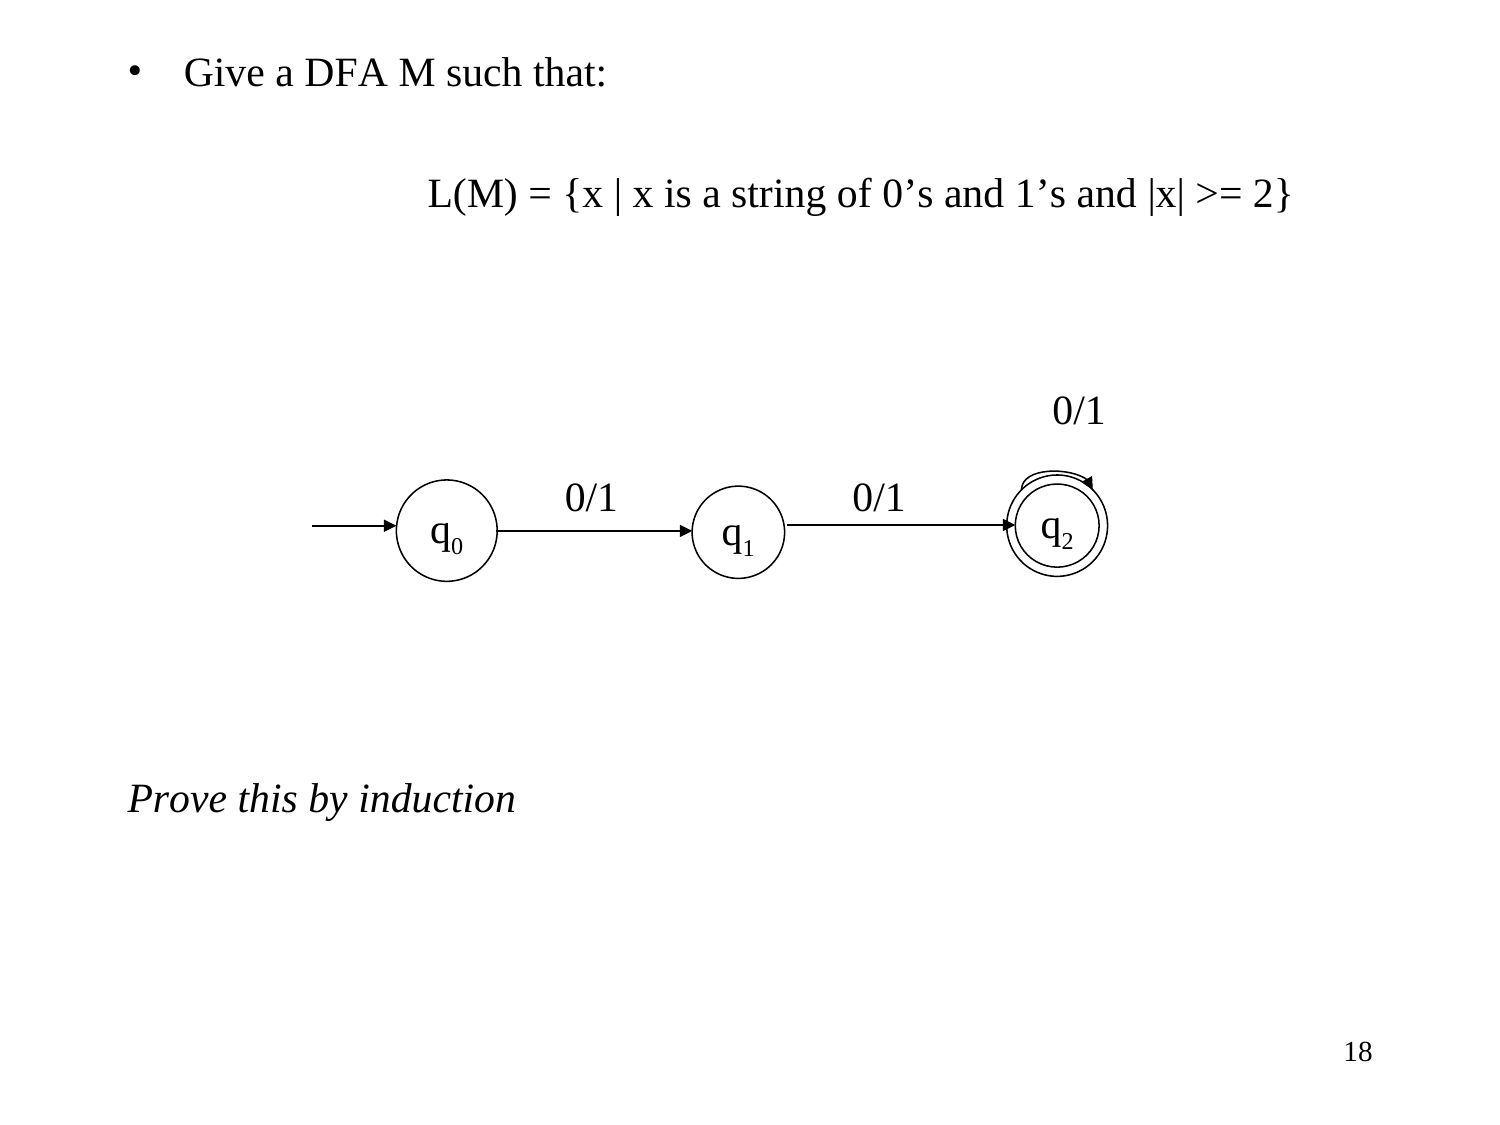

# Give a DFA M such that:
			L(M) = {x | x is a string of 0’s and 1’s and |x| >= 2}
Prove this by induction
0/1
0/1
0/1
q2
q0
q1